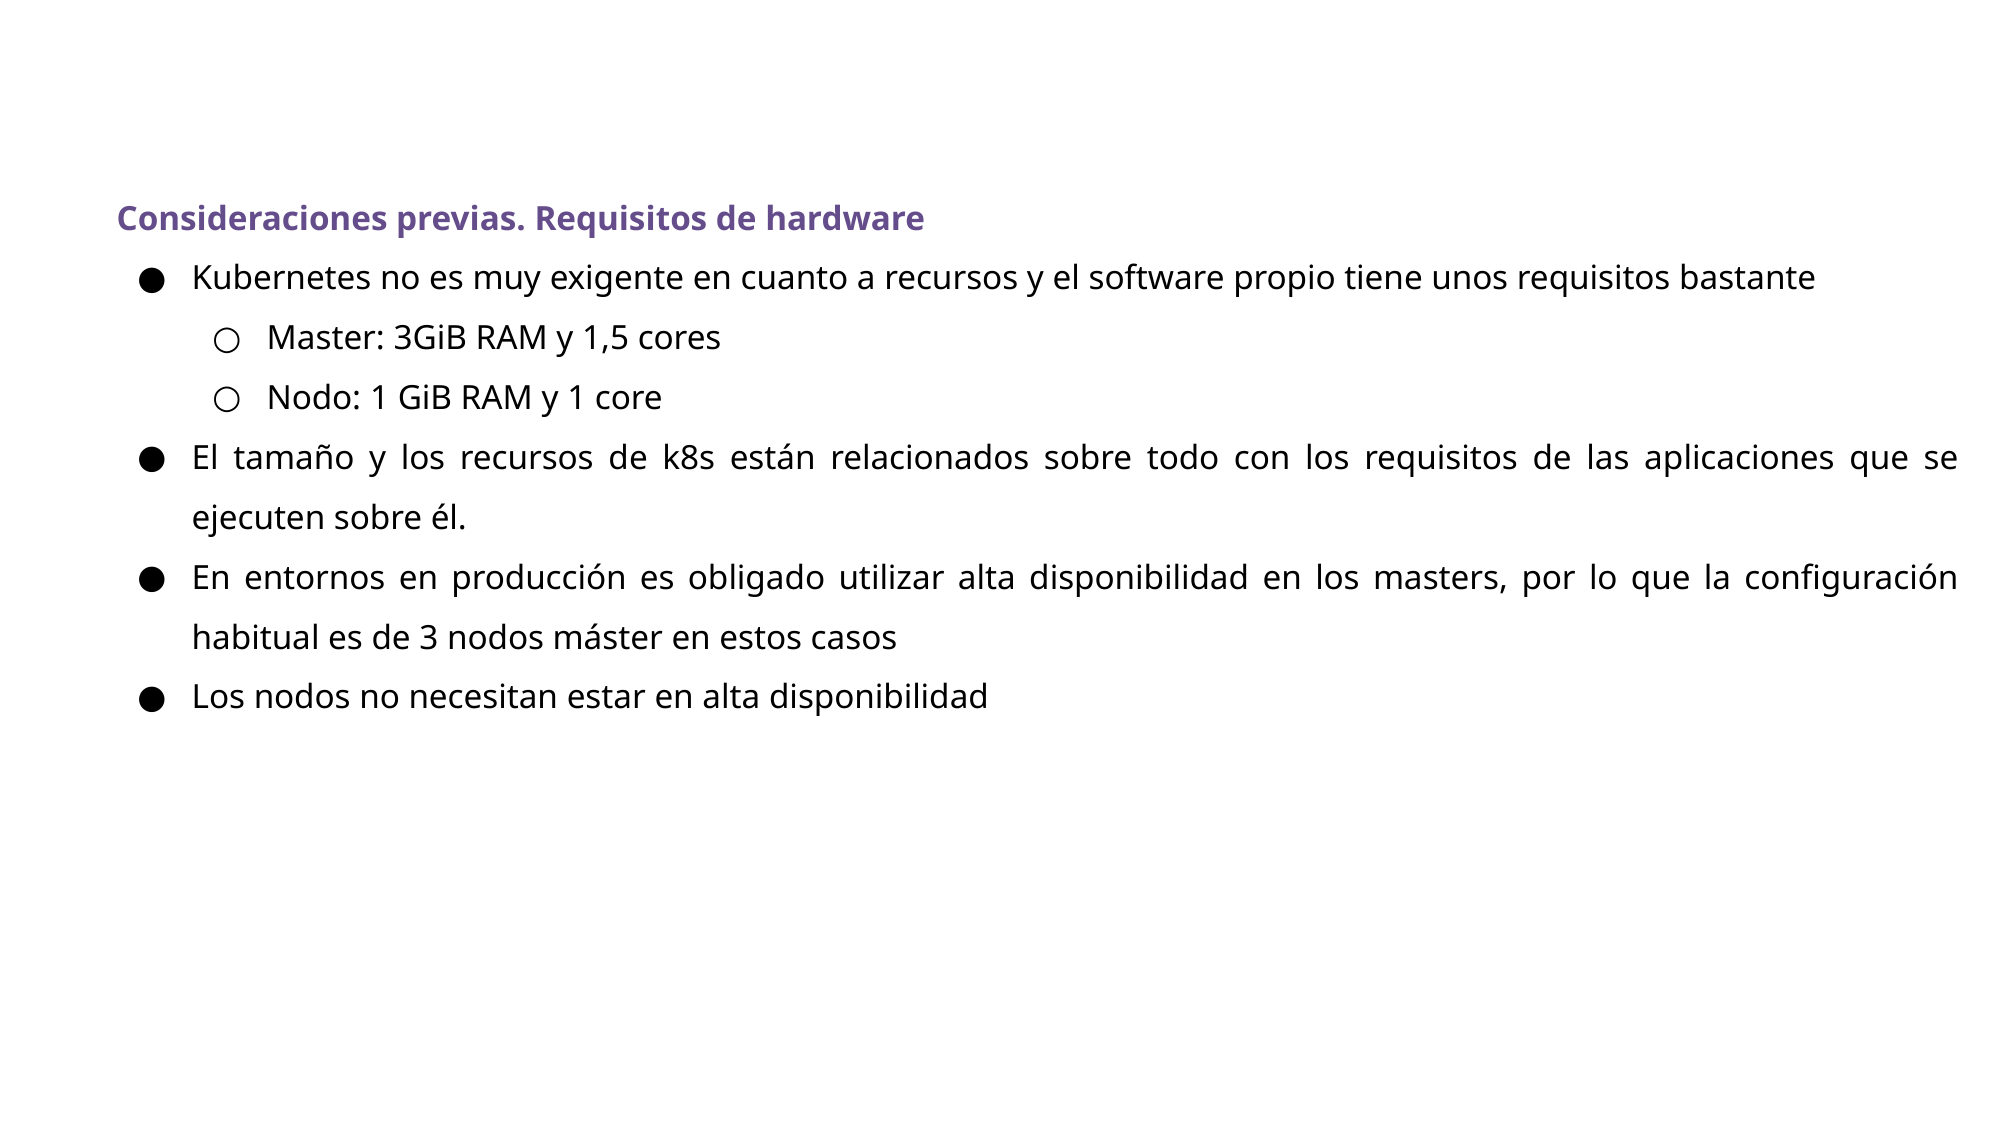

Consideraciones previas. Requisitos de hardware
Kubernetes no es muy exigente en cuanto a recursos y el software propio tiene unos requisitos bastante
Master: 3GiB RAM y 1,5 cores
Nodo: 1 GiB RAM y 1 core
El tamaño y los recursos de k8s están relacionados sobre todo con los requisitos de las aplicaciones que se ejecuten sobre él.
En entornos en producción es obligado utilizar alta disponibilidad en los masters, por lo que la configuración habitual es de 3 nodos máster en estos casos
Los nodos no necesitan estar en alta disponibilidad